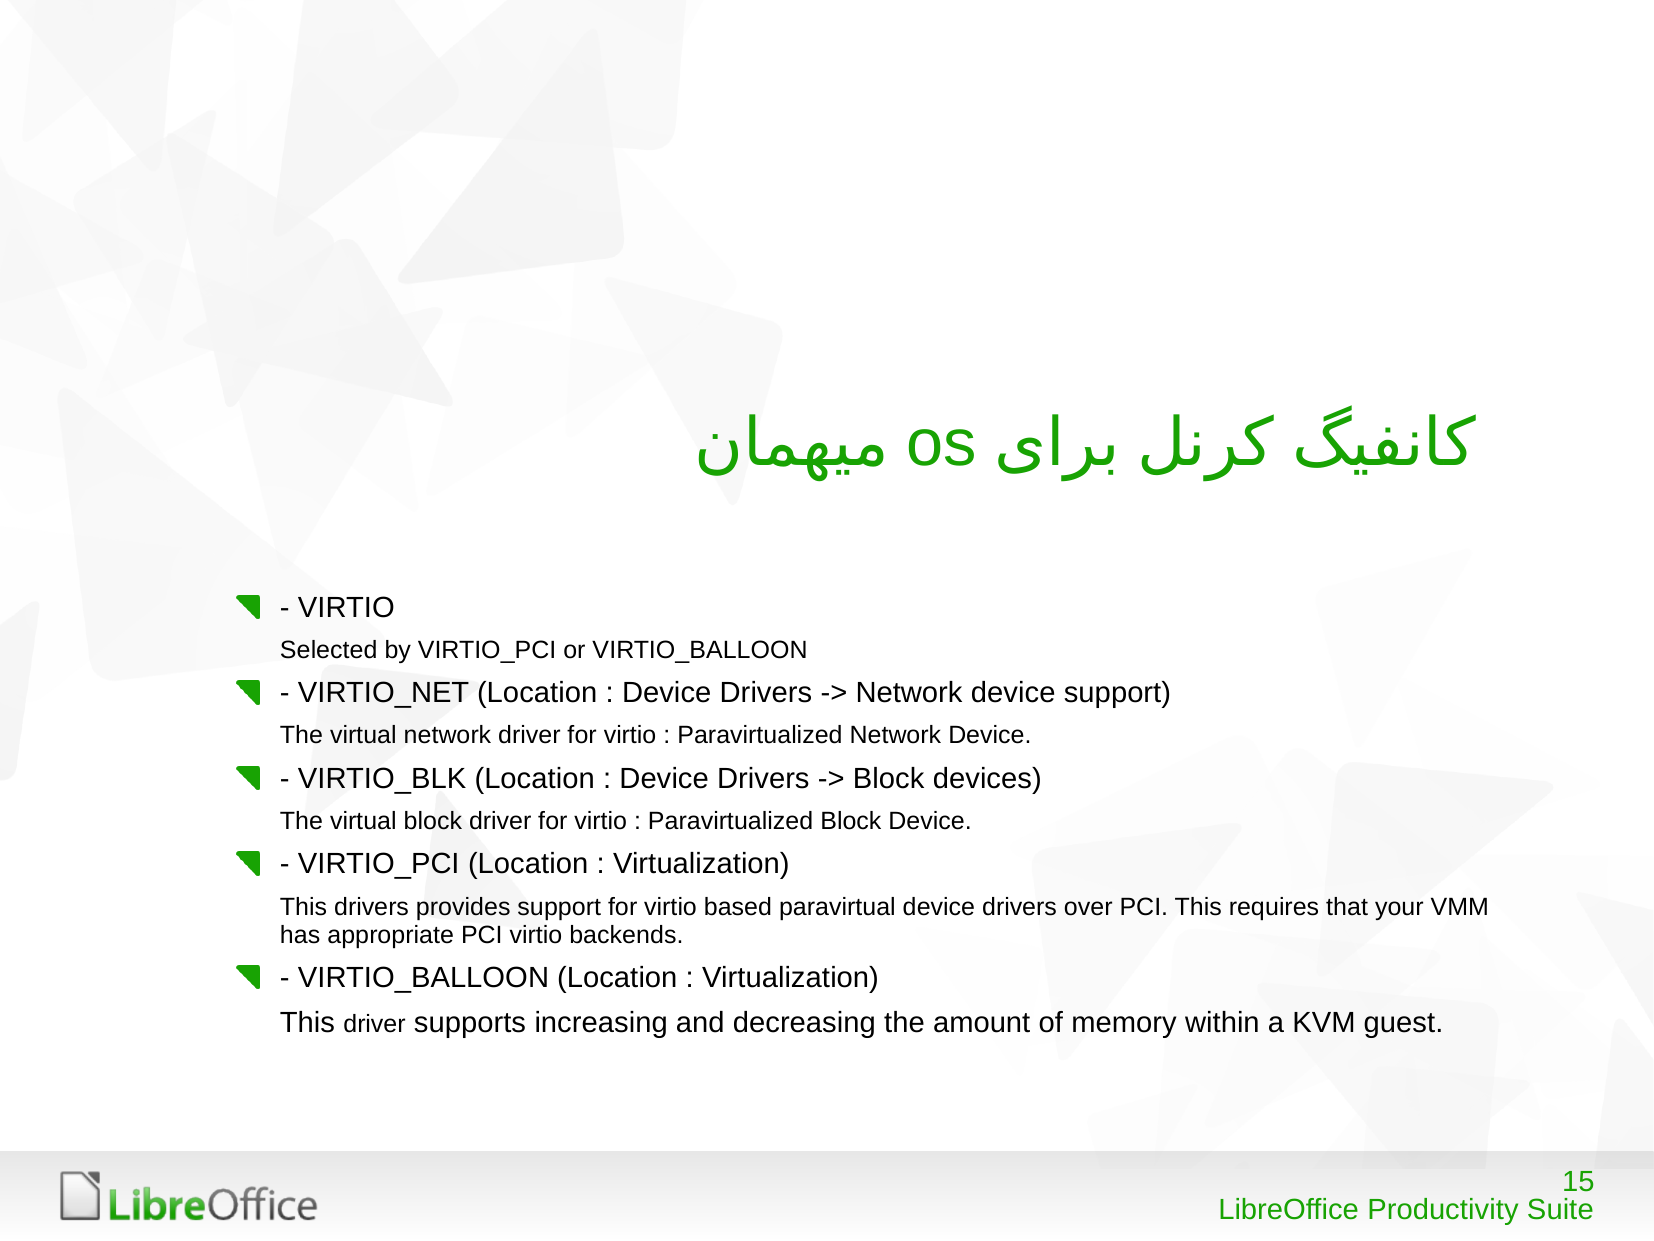

# کانفیگ کرنل برای os میهمان
- VIRTIO
Selected by VIRTIO_PCI or VIRTIO_BALLOON
- VIRTIO_NET (Location : Device Drivers -> Network device support)
The virtual network driver for virtio : Paravirtualized Network Device.
- VIRTIO_BLK (Location : Device Drivers -> Block devices)
The virtual block driver for virtio : Paravirtualized Block Device.
- VIRTIO_PCI (Location : Virtualization)
This drivers provides support for virtio based paravirtual device drivers over PCI. This requires that your VMM has appropriate PCI virtio backends.
- VIRTIO_BALLOON (Location : Virtualization)
This driver supports increasing and decreasing the amount of memory within a KVM guest.
15
LibreOffice Productivity Suite